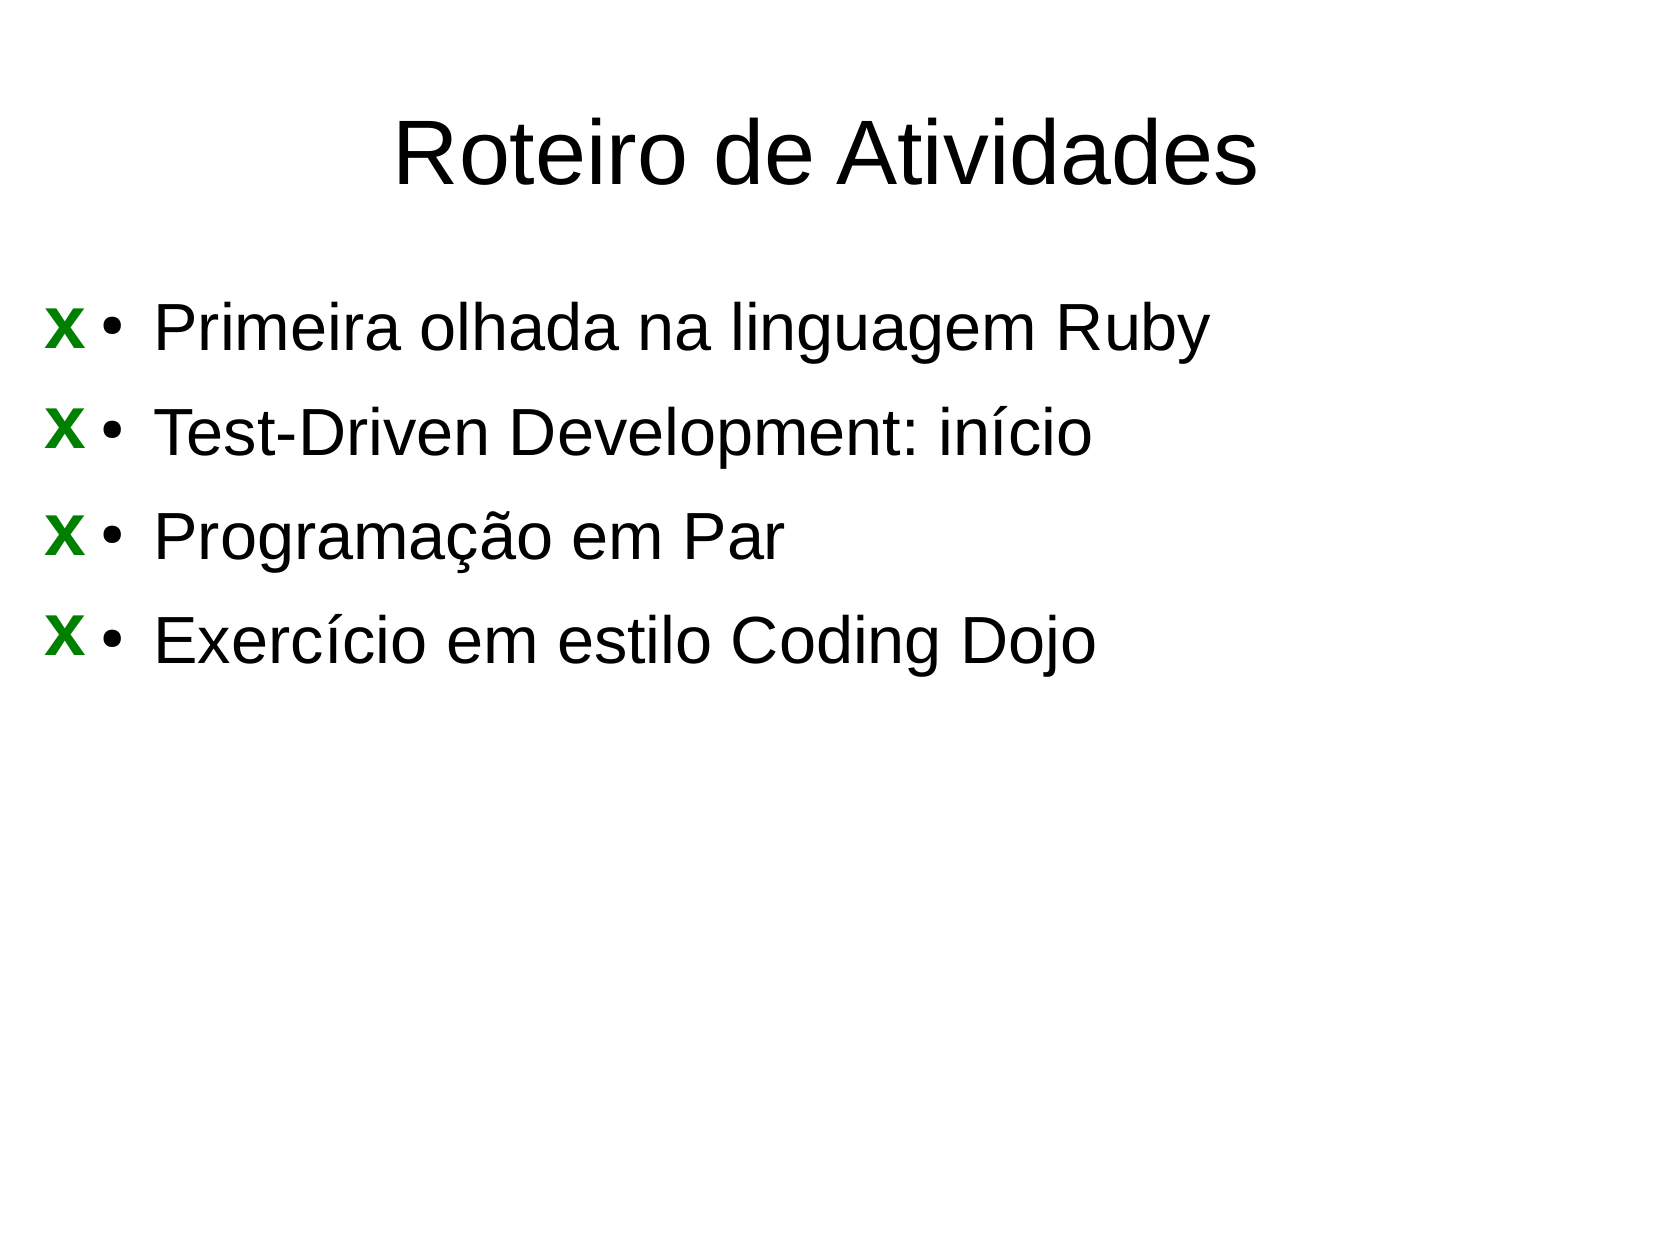

# Roteiro de Atividades
x
Primeira olhada na linguagem Ruby
Test-Driven Development: início
Programação em Par
Exercício em estilo Coding Dojo
x
x
x